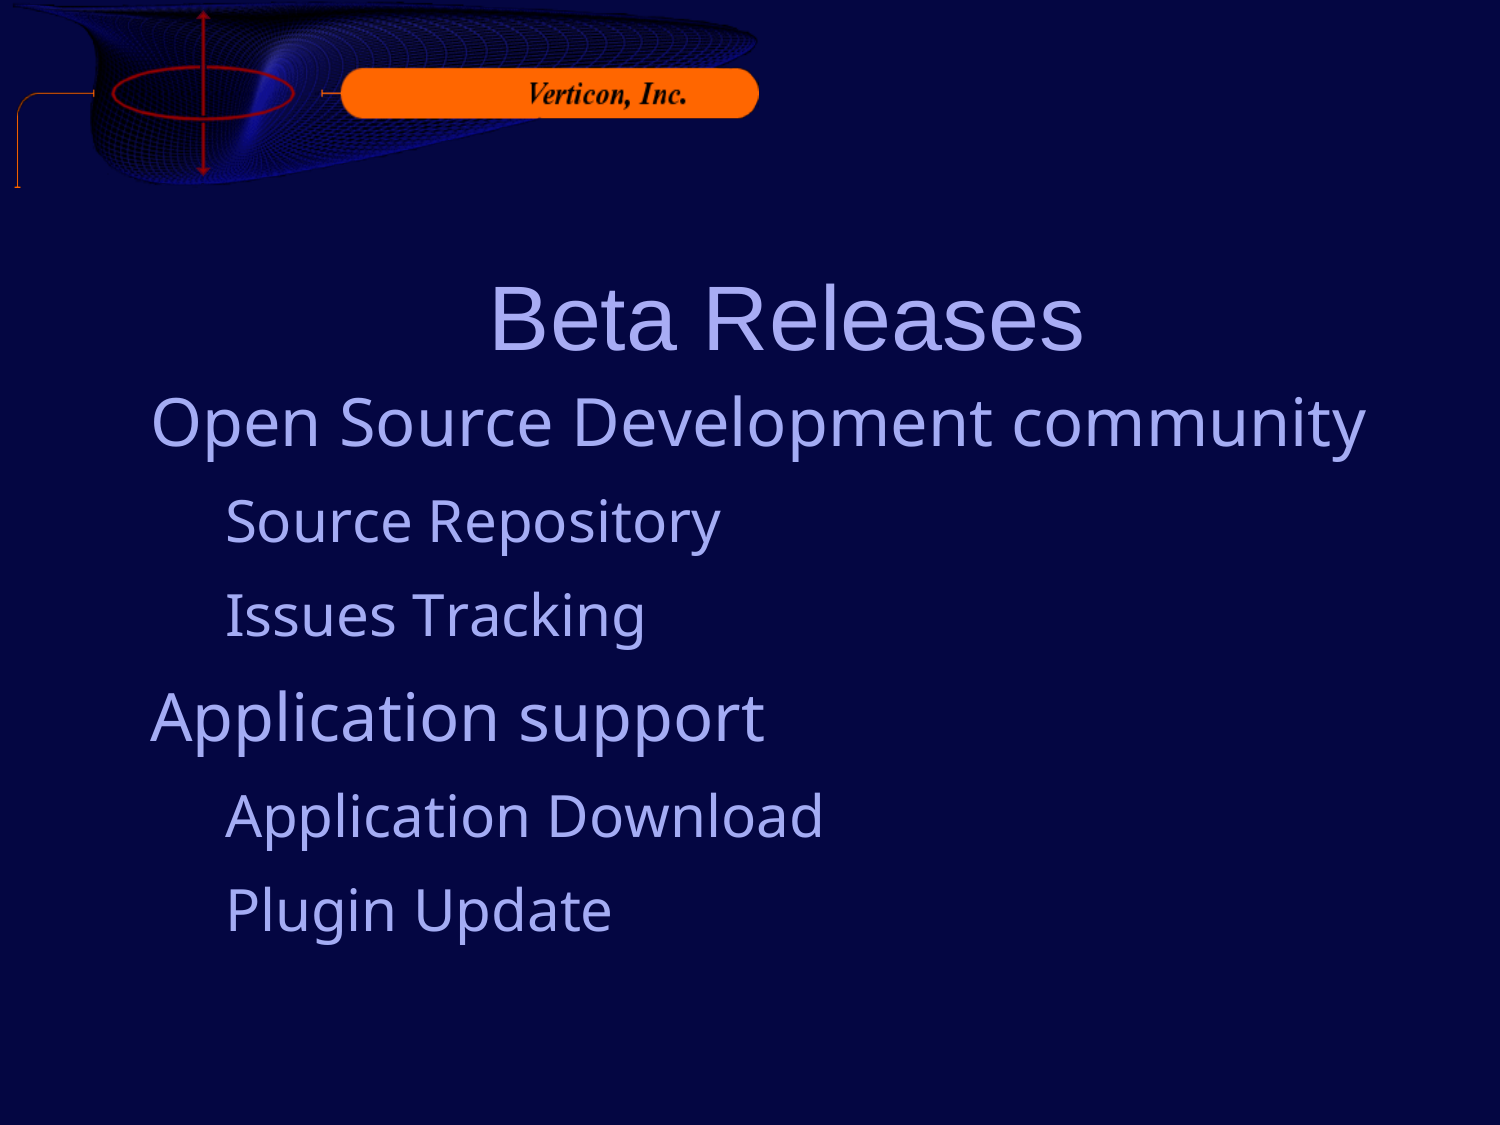

# Beta Releases
Open Source Development community
Source Repository
Issues Tracking
Application support
Application Download
Plugin Update